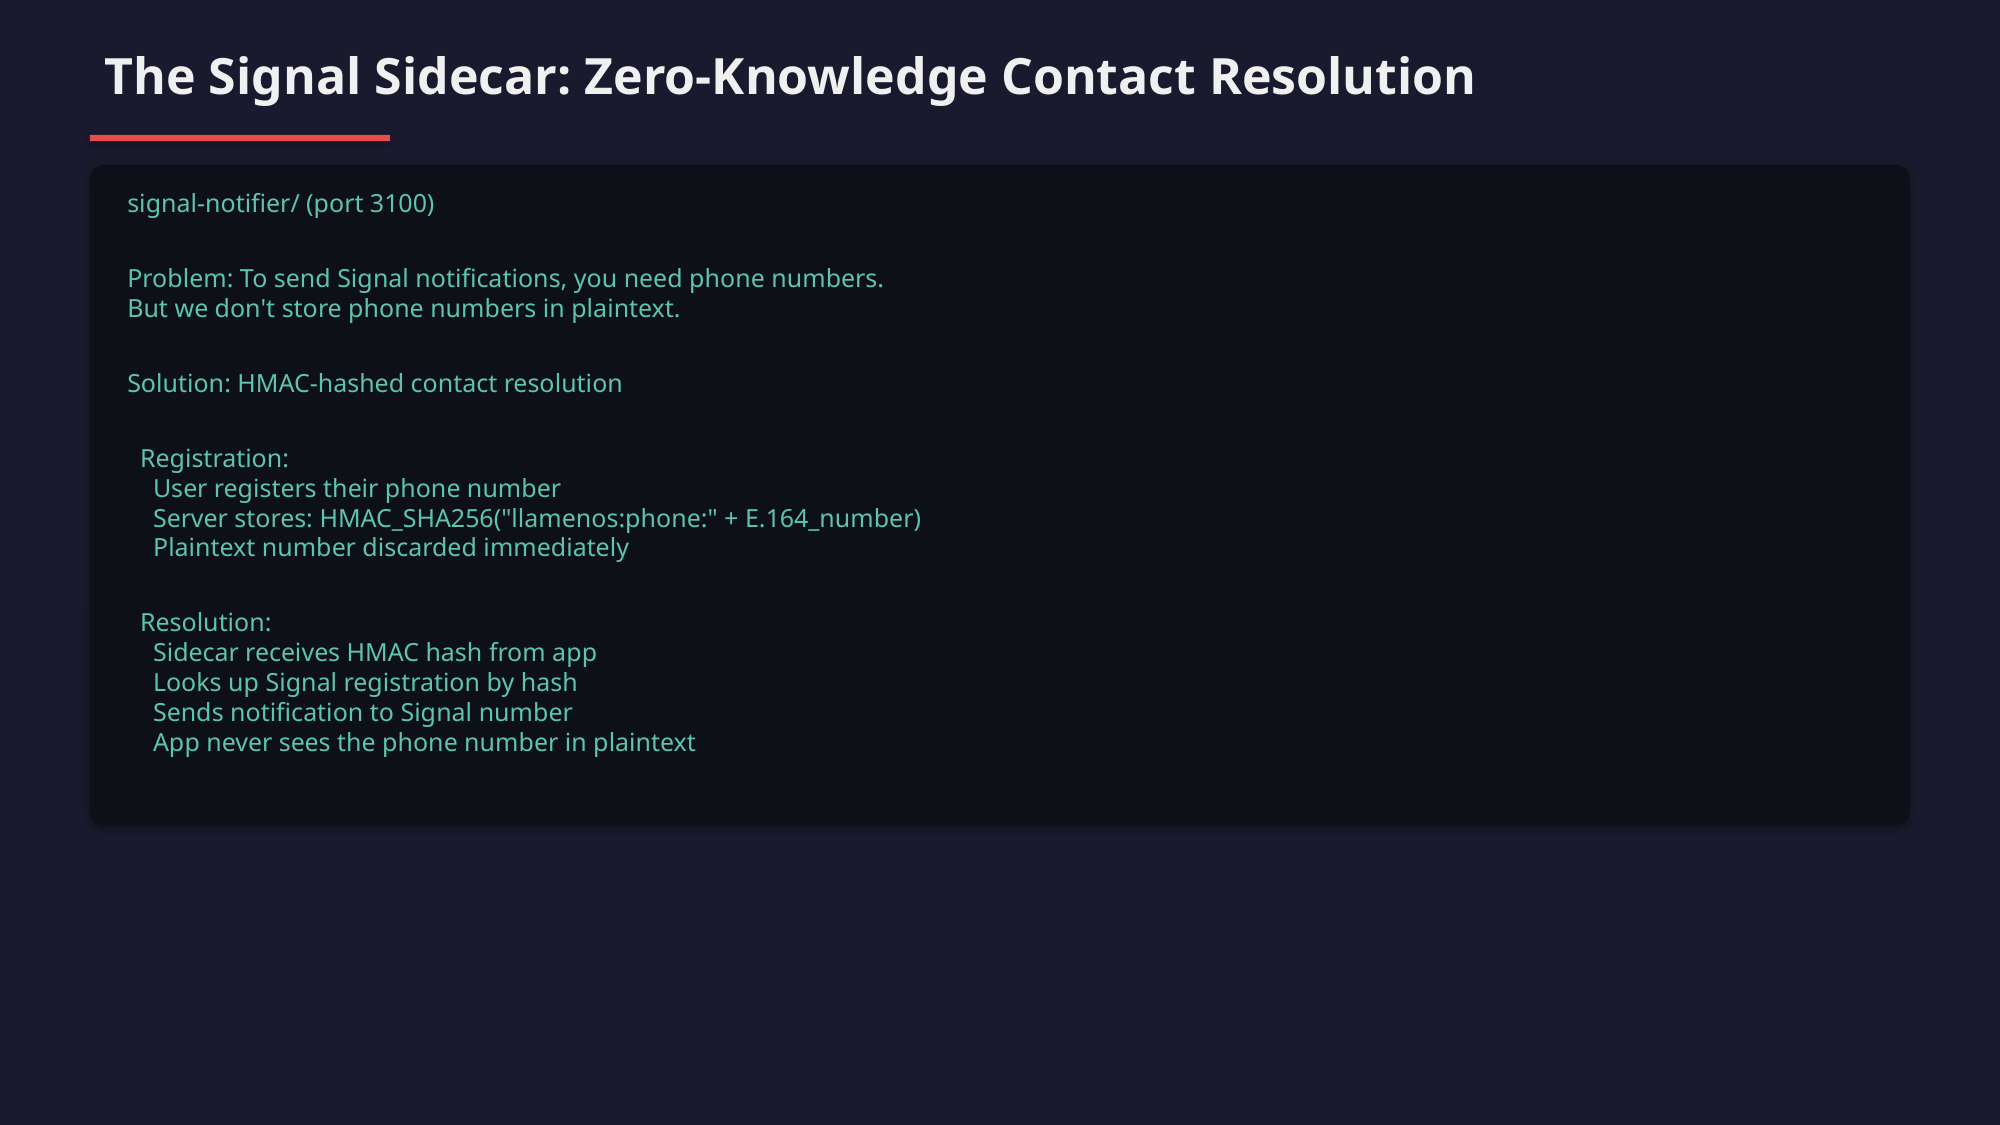

The Signal Sidecar: Zero-Knowledge Contact Resolution
signal-notifier/ (port 3100)
Problem: To send Signal notifications, you need phone numbers.
But we don't store phone numbers in plaintext.
Solution: HMAC-hashed contact resolution
 Registration:
 User registers their phone number
 Server stores: HMAC_SHA256("llamenos:phone:" + E.164_number)
 Plaintext number discarded immediately
 Resolution:
 Sidecar receives HMAC hash from app
 Looks up Signal registration by hash
 Sends notification to Signal number
 App never sees the phone number in plaintext